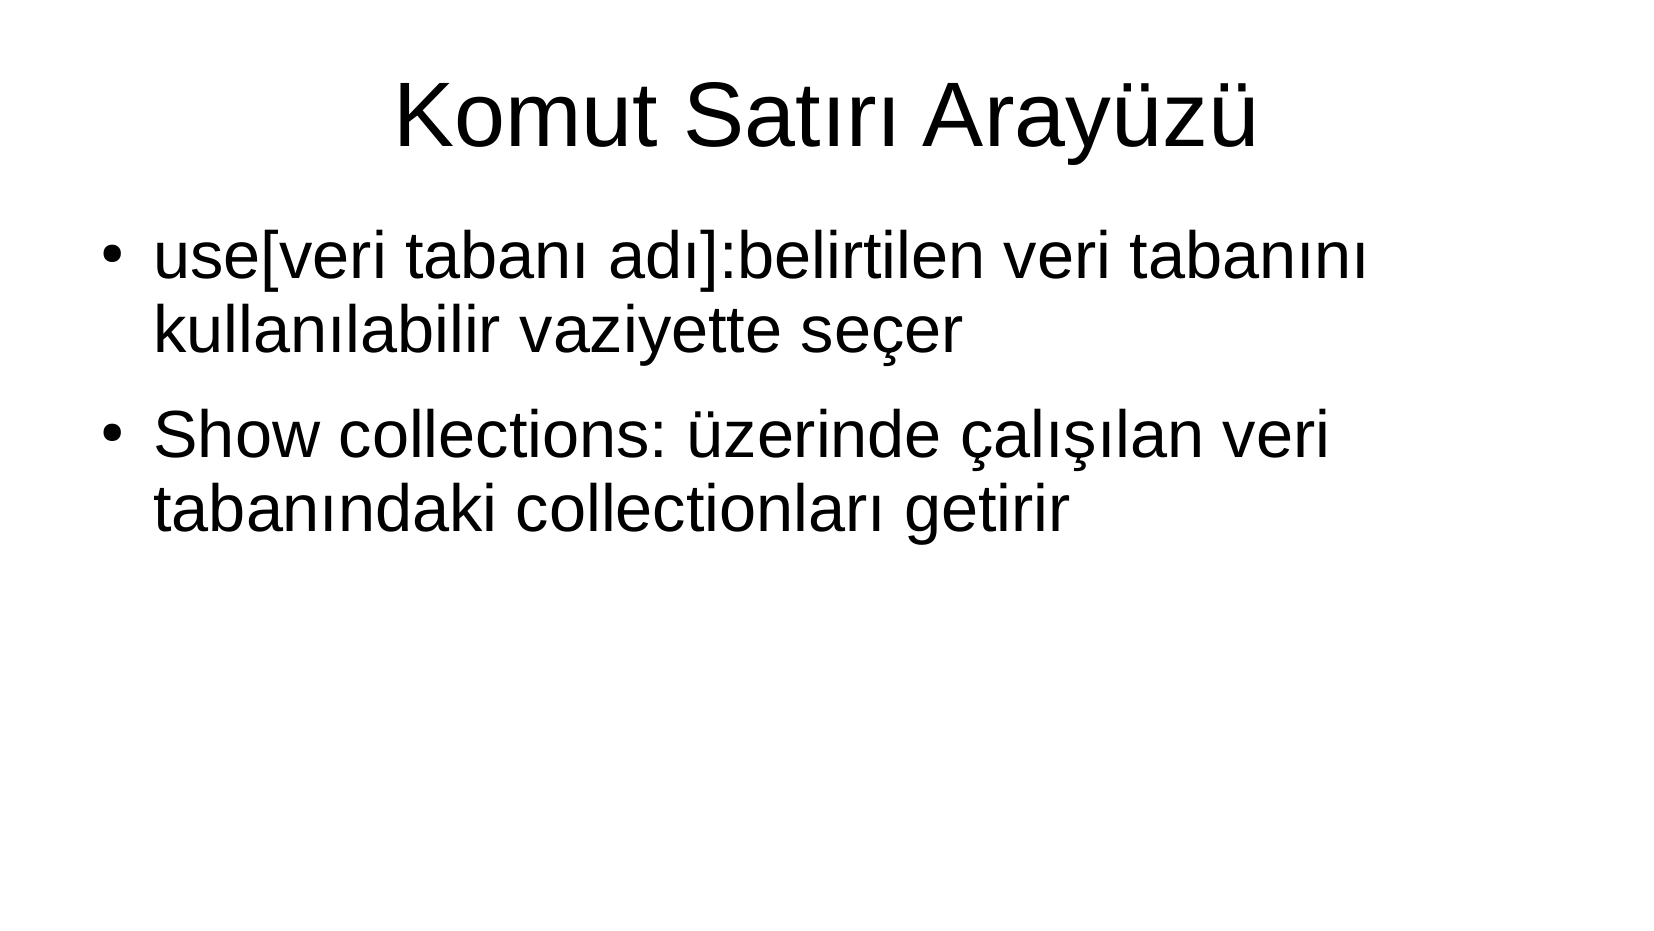

# Komut Satırı Arayüzü
use[veri tabanı adı]:belirtilen veri tabanını kullanılabilir vaziyette seçer
Show collections: üzerinde çalışılan veri tabanındaki collectionları getirir